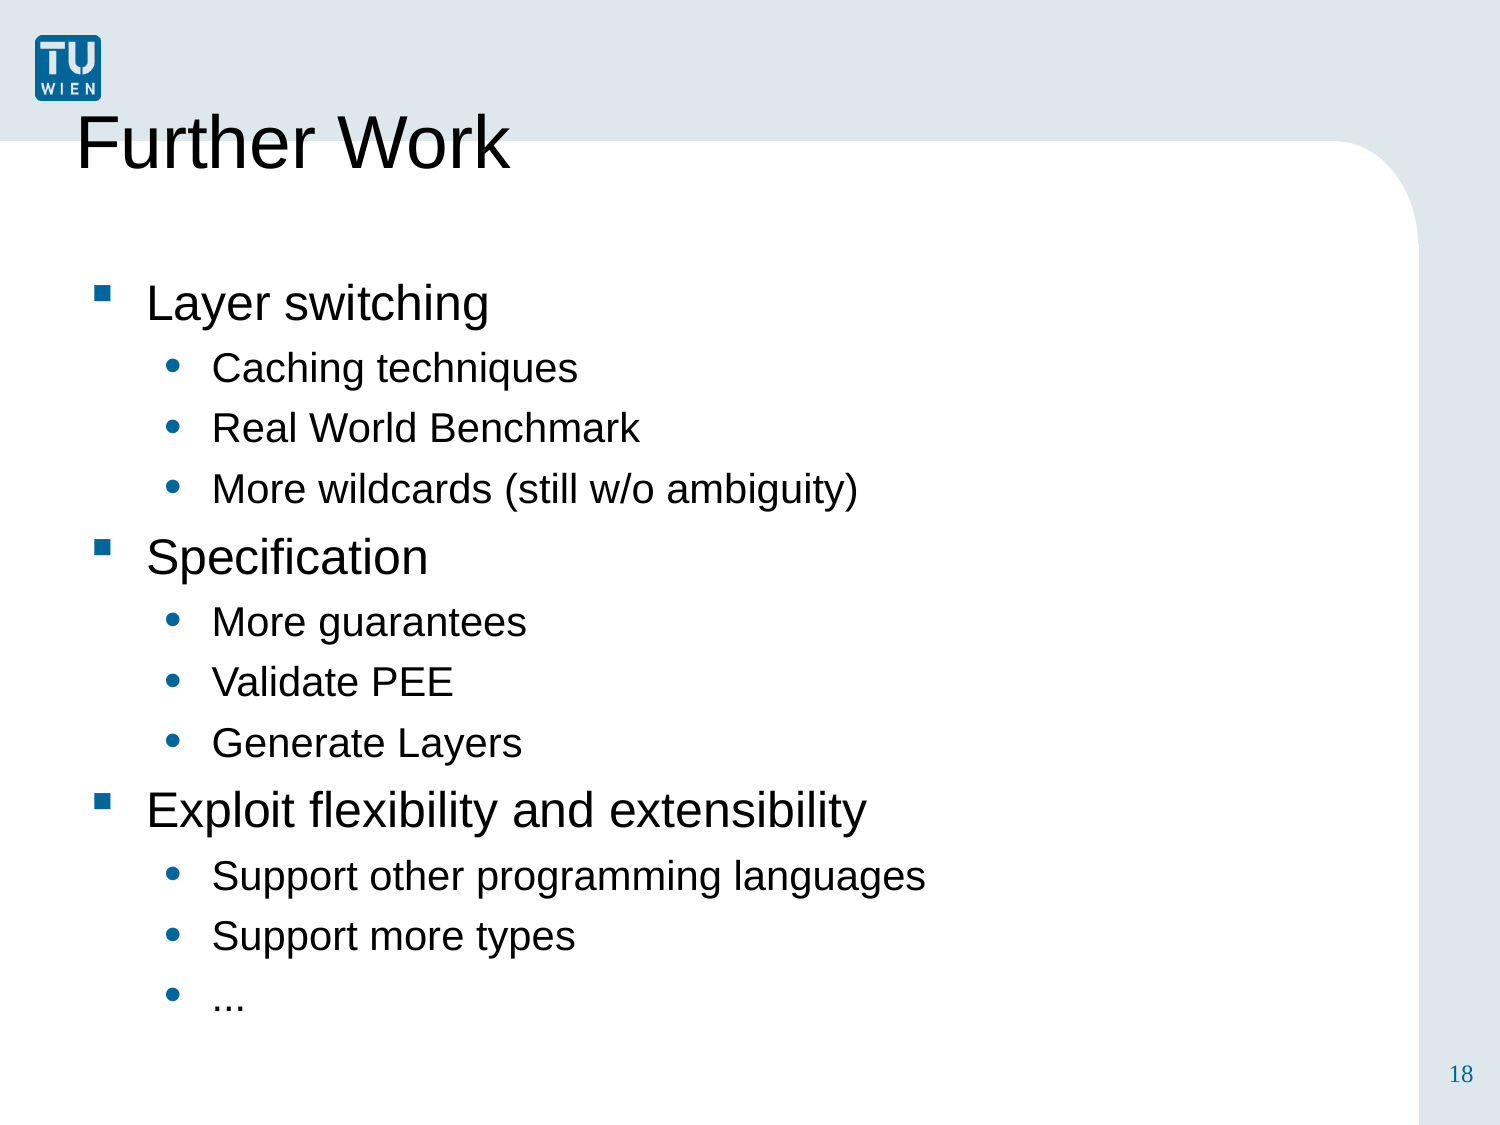

# Further Work
Layer switching
Caching techniques
Real World Benchmark
More wildcards (still w/o ambiguity)
Specification
More guarantees
Validate PEE
Generate Layers
Exploit flexibility and extensibility
Support other programming languages
Support more types
...
18